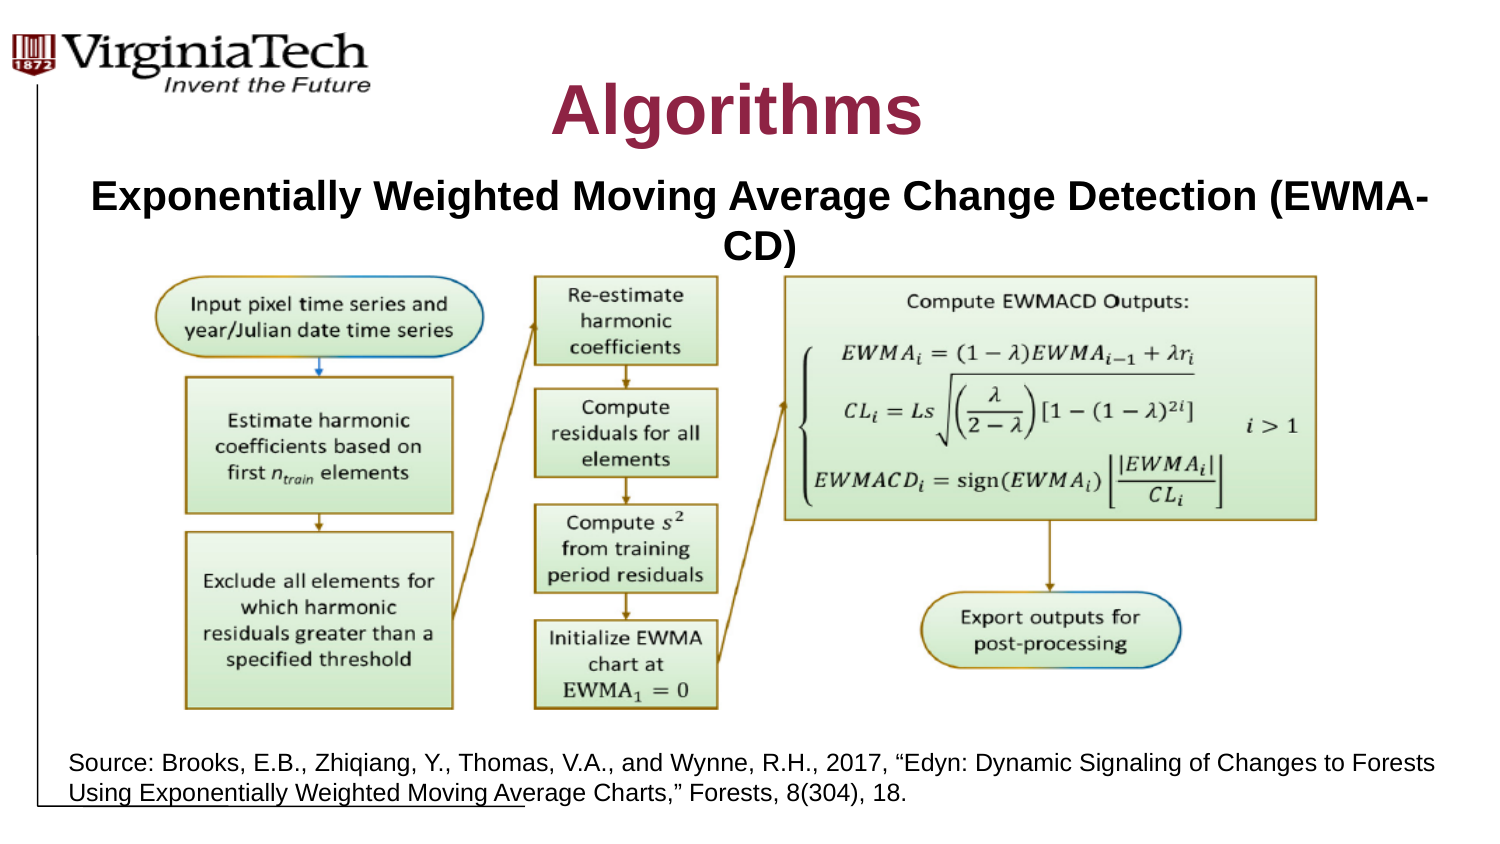

# Algorithms
Exponentially Weighted Moving Average Change Detection (EWMA-CD)
Source: Brooks, E.B., Zhiqiang, Y., Thomas, V.A., and Wynne, R.H., 2017, “Edyn: Dynamic Signaling of Changes to Forests Using Exponentially Weighted Moving Average Charts,” Forests, 8(304), 18.